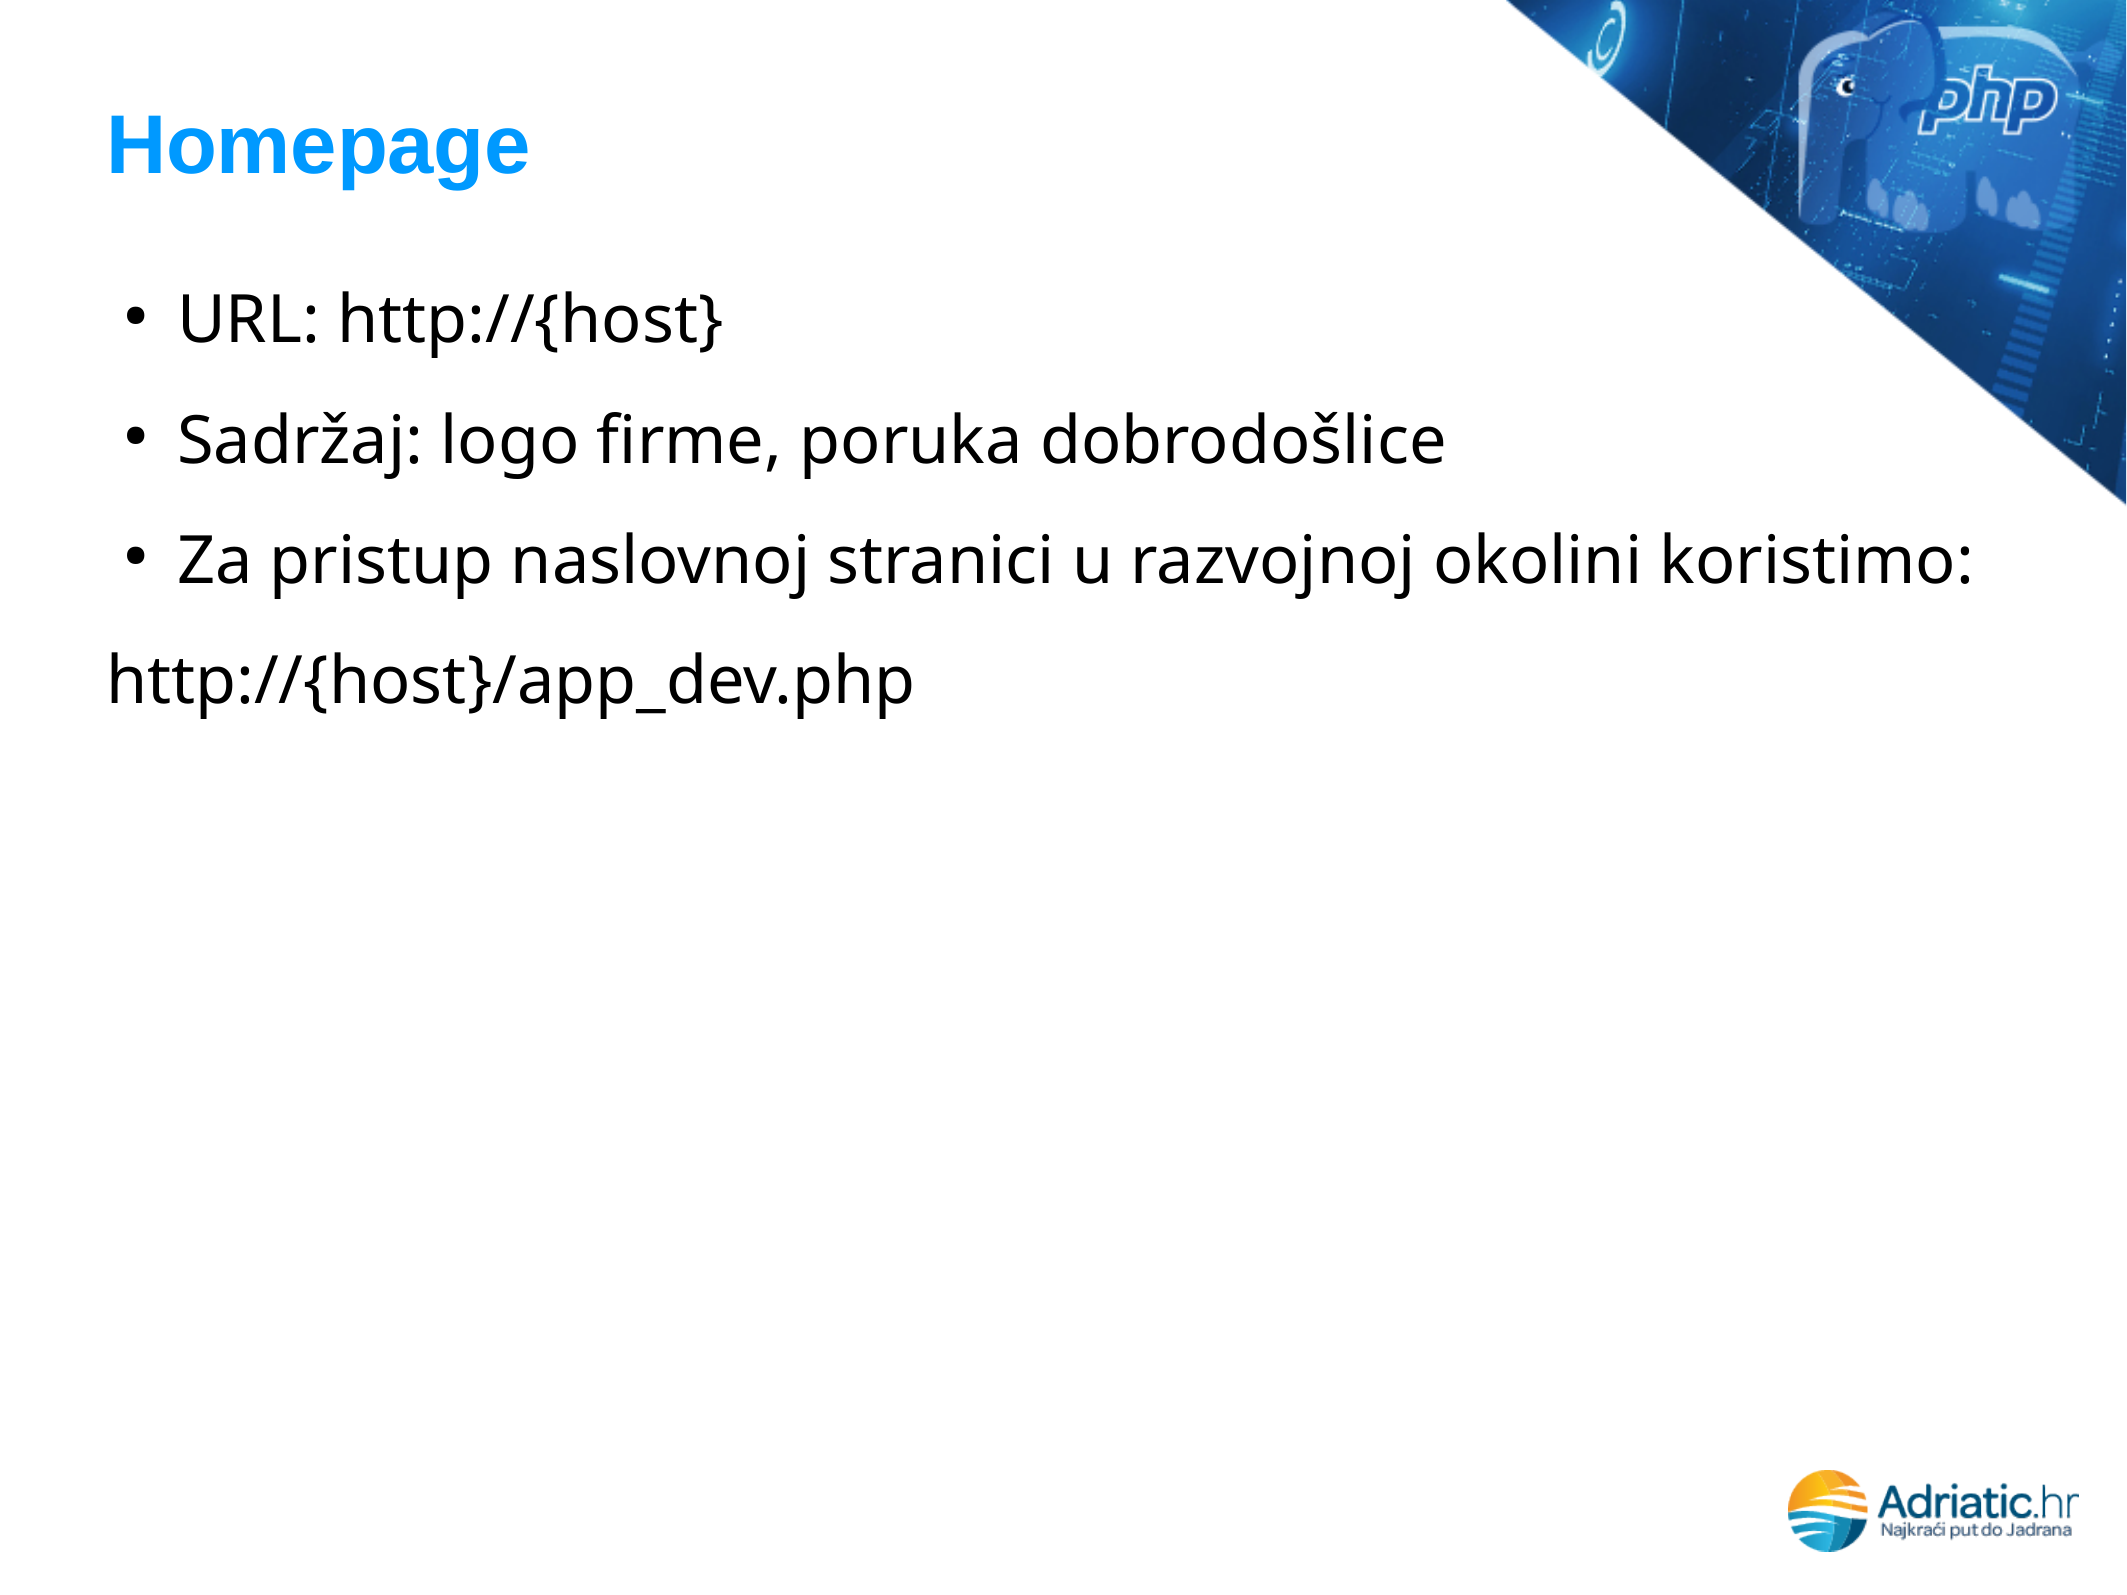

# Homepage
URL: http://{host}
Sadržaj: logo firme, poruka dobrodošlice
Za pristup naslovnoj stranici u razvojnoj okolini koristimo:
http://{host}/app_dev.php